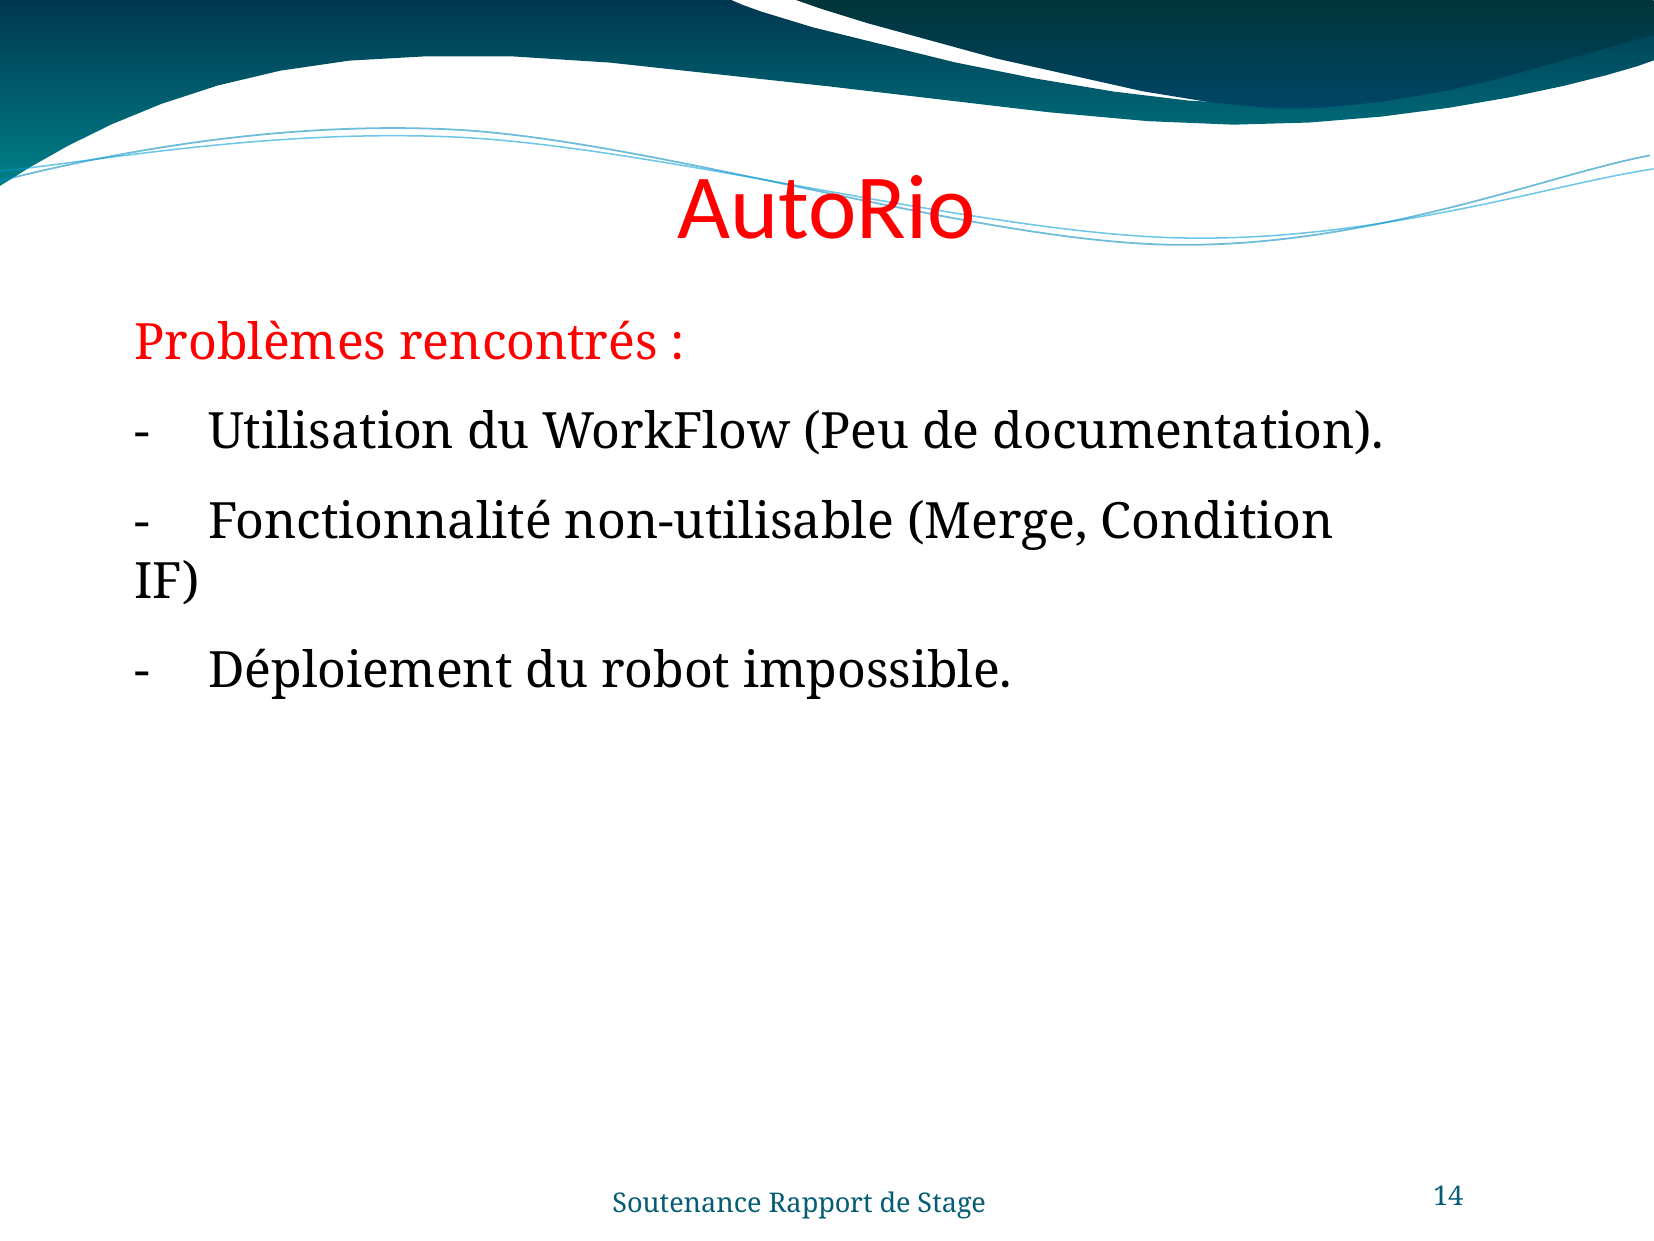

# AutoRio
Problèmes rencontrés :
-	Utilisation du WorkFlow (Peu de documentation).
-	Fonctionnalité non-utilisable (Merge, Condition IF)
-	Déploiement du robot impossible.
Soutenance Rapport de Stage